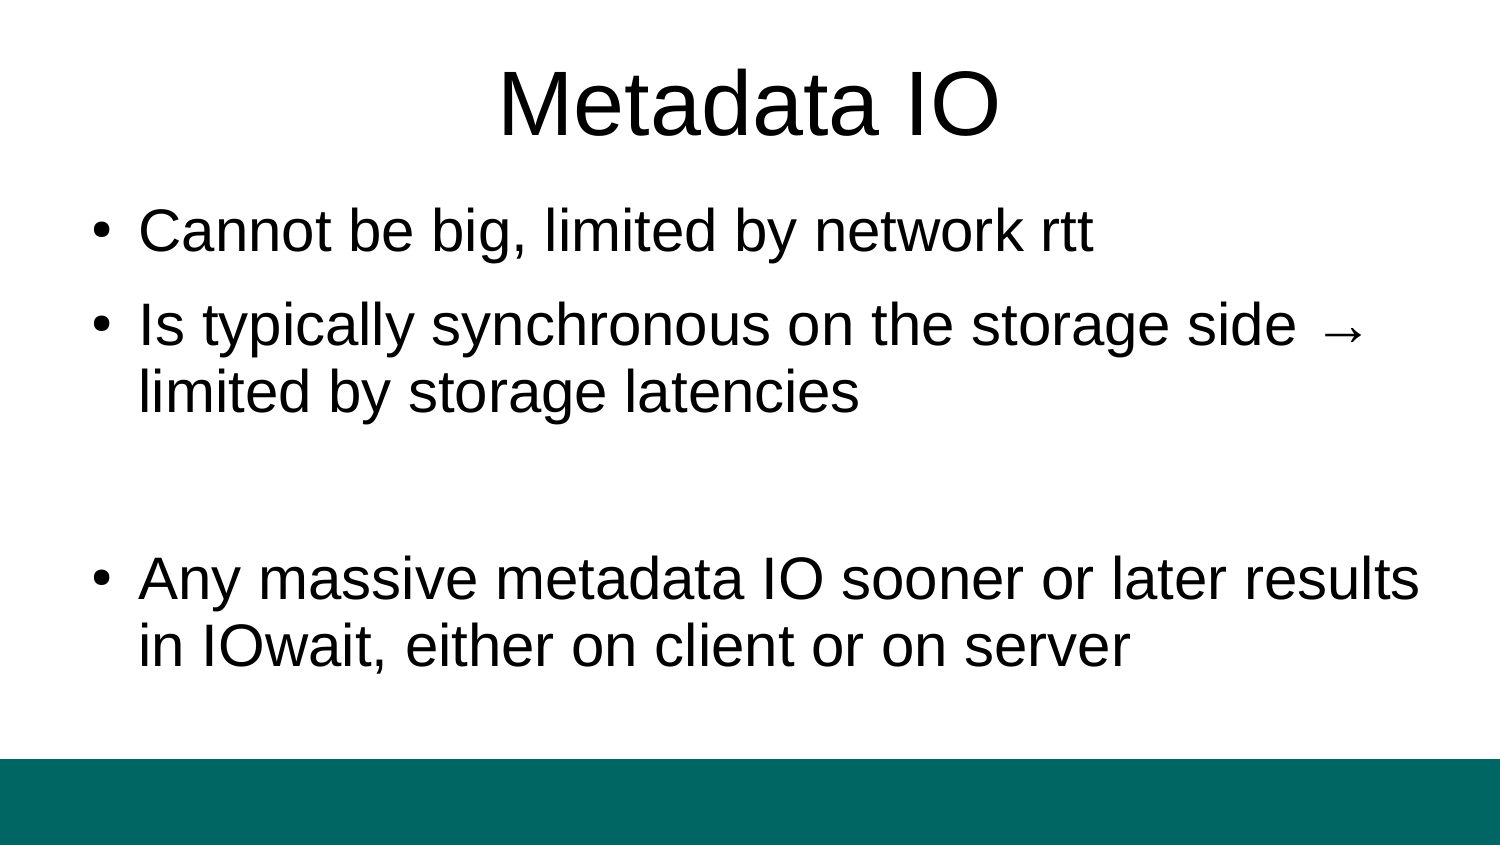

# Metadata IO
Cannot be big, limited by network rtt
Is typically synchronous on the storage side → limited by storage latencies
Any massive metadata IO sooner or later results in IOwait, either on client or on server